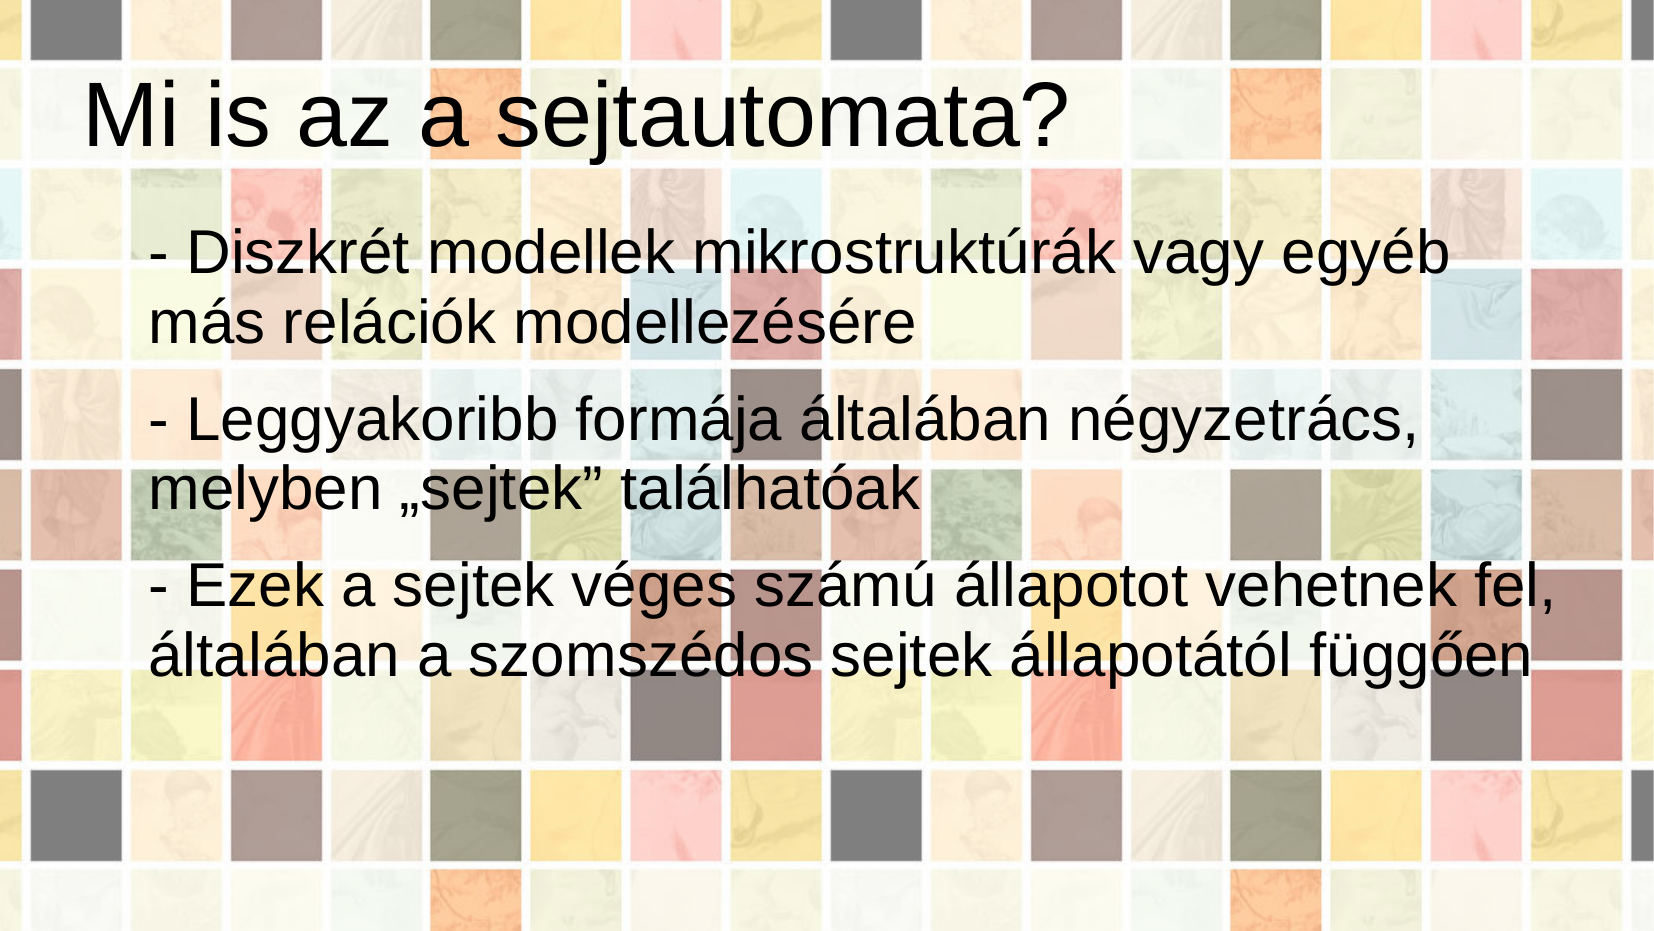

# Mi is az a sejtautomata?
- Diszkrét modellek mikrostruktúrák vagy egyéb más relációk modellezésére
- Leggyakoribb formája általában négyzetrács, melyben „sejtek” találhatóak
- Ezek a sejtek véges számú állapotot vehetnek fel, általában a szomszédos sejtek állapotától függően